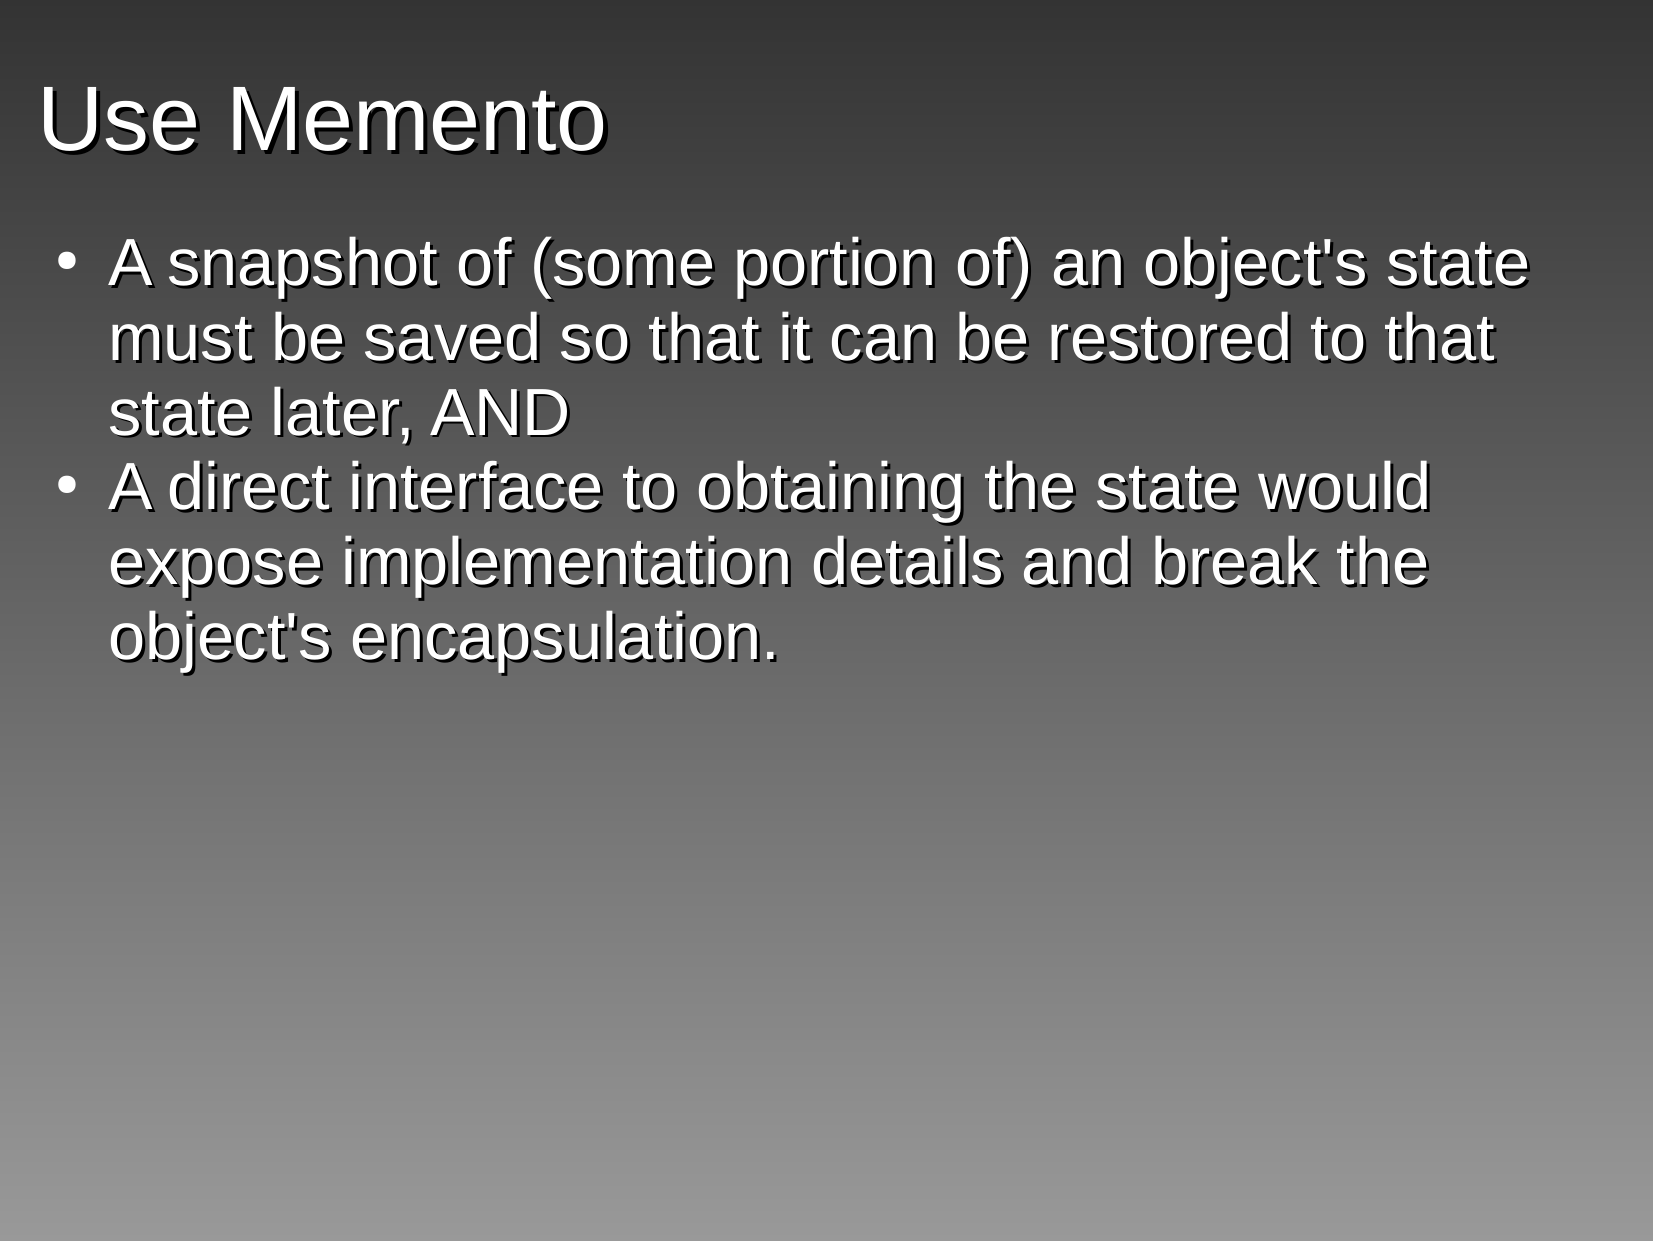

# Use Memento
A snapshot of (some portion of) an object's state must be saved so that it can be restored to that state later, AND
A direct interface to obtaining the state would expose implementation details and break the object's encapsulation.